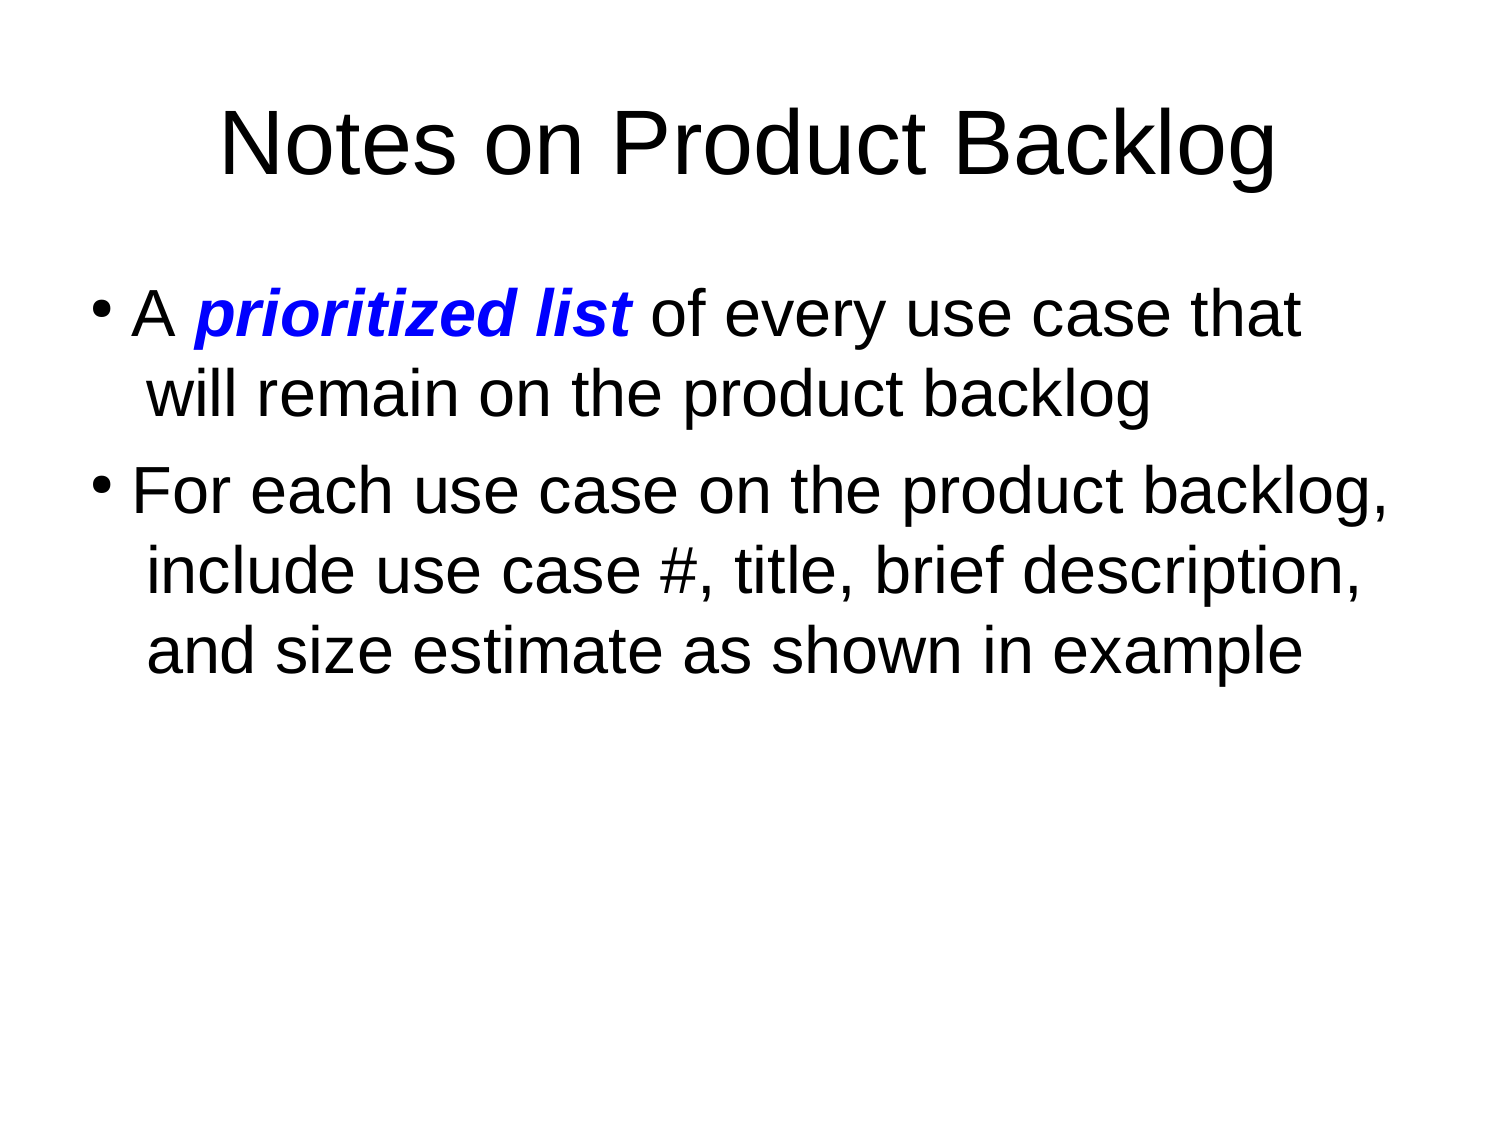

# Notes on Product Backlog
 A prioritized list of every use case that will remain on the product backlog
 For each use case on the product backlog, include use case #, title, brief description, and size estimate as shown in example